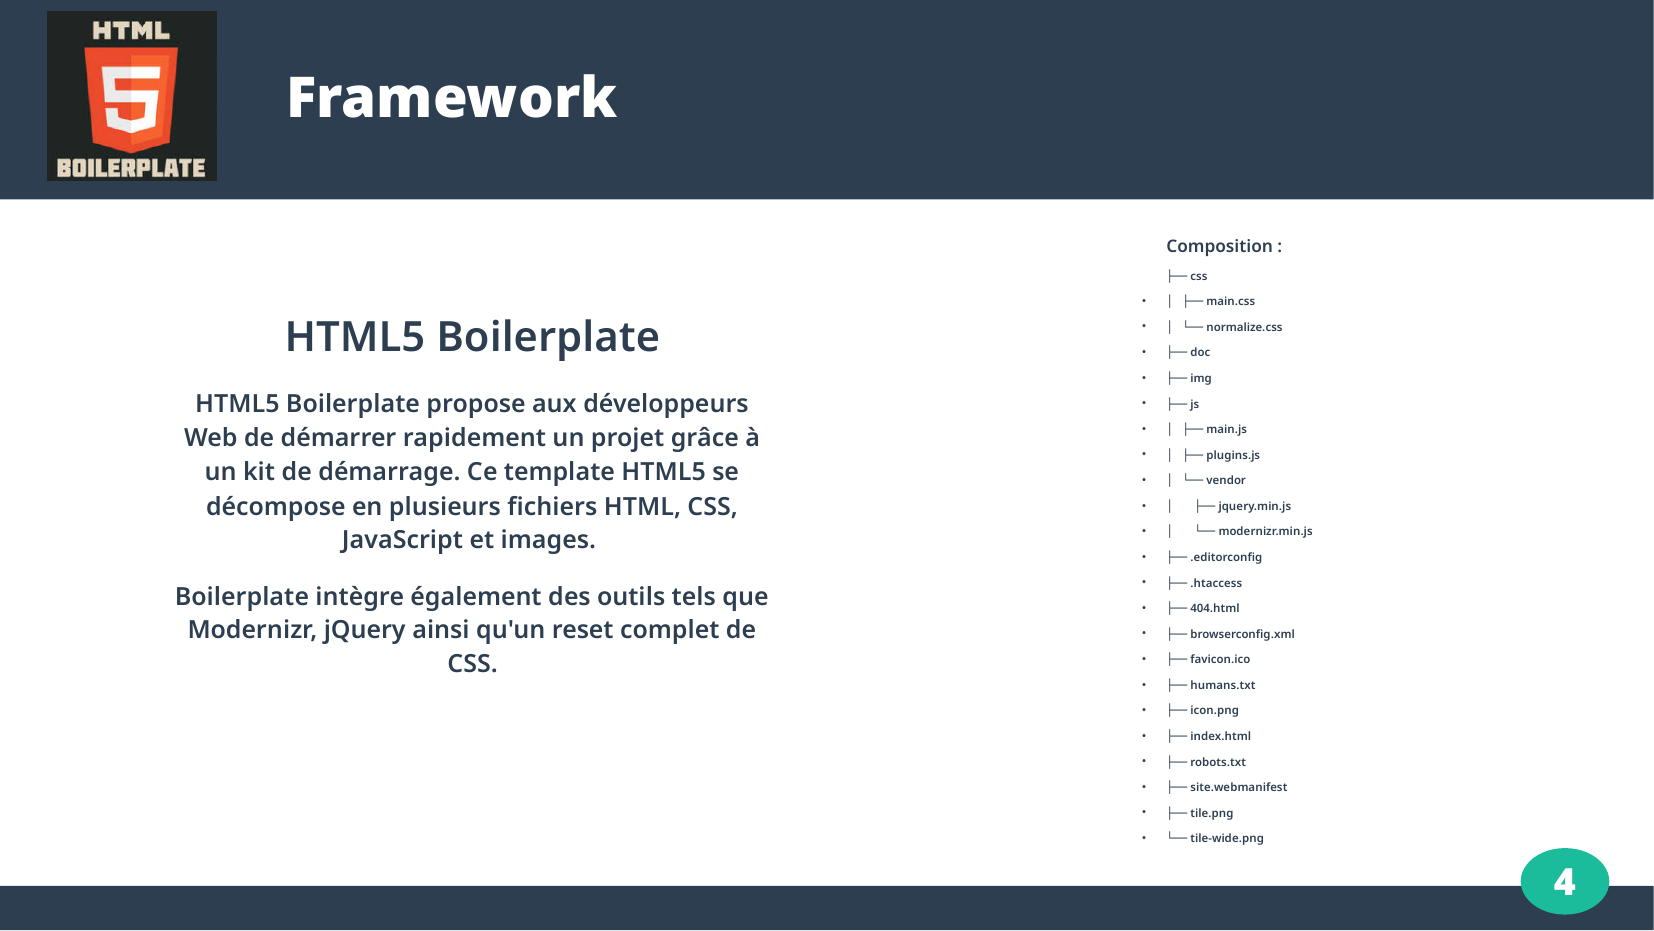

# Framework
Composition :
├── css
│ ├── main.css
│ └── normalize.css
├── doc
├── img
├── js
│ ├── main.js
│ ├── plugins.js
│ └── vendor
│ ├── jquery.min.js
│ └── modernizr.min.js
├── .editorconfig
├── .htaccess
├── 404.html
├── browserconfig.xml
├── favicon.ico
├── humans.txt
├── icon.png
├── index.html
├── robots.txt
├── site.webmanifest
├── tile.png
└── tile-wide.png
HTML5 Boilerplate
HTML5 Boilerplate propose aux développeurs Web de démarrer rapidement un projet grâce à un kit de démarrage. Ce template HTML5 se décompose en plusieurs fichiers HTML, CSS, JavaScript et images.
Boilerplate intègre également des outils tels que Modernizr, jQuery ainsi qu'un reset complet de CSS.
4